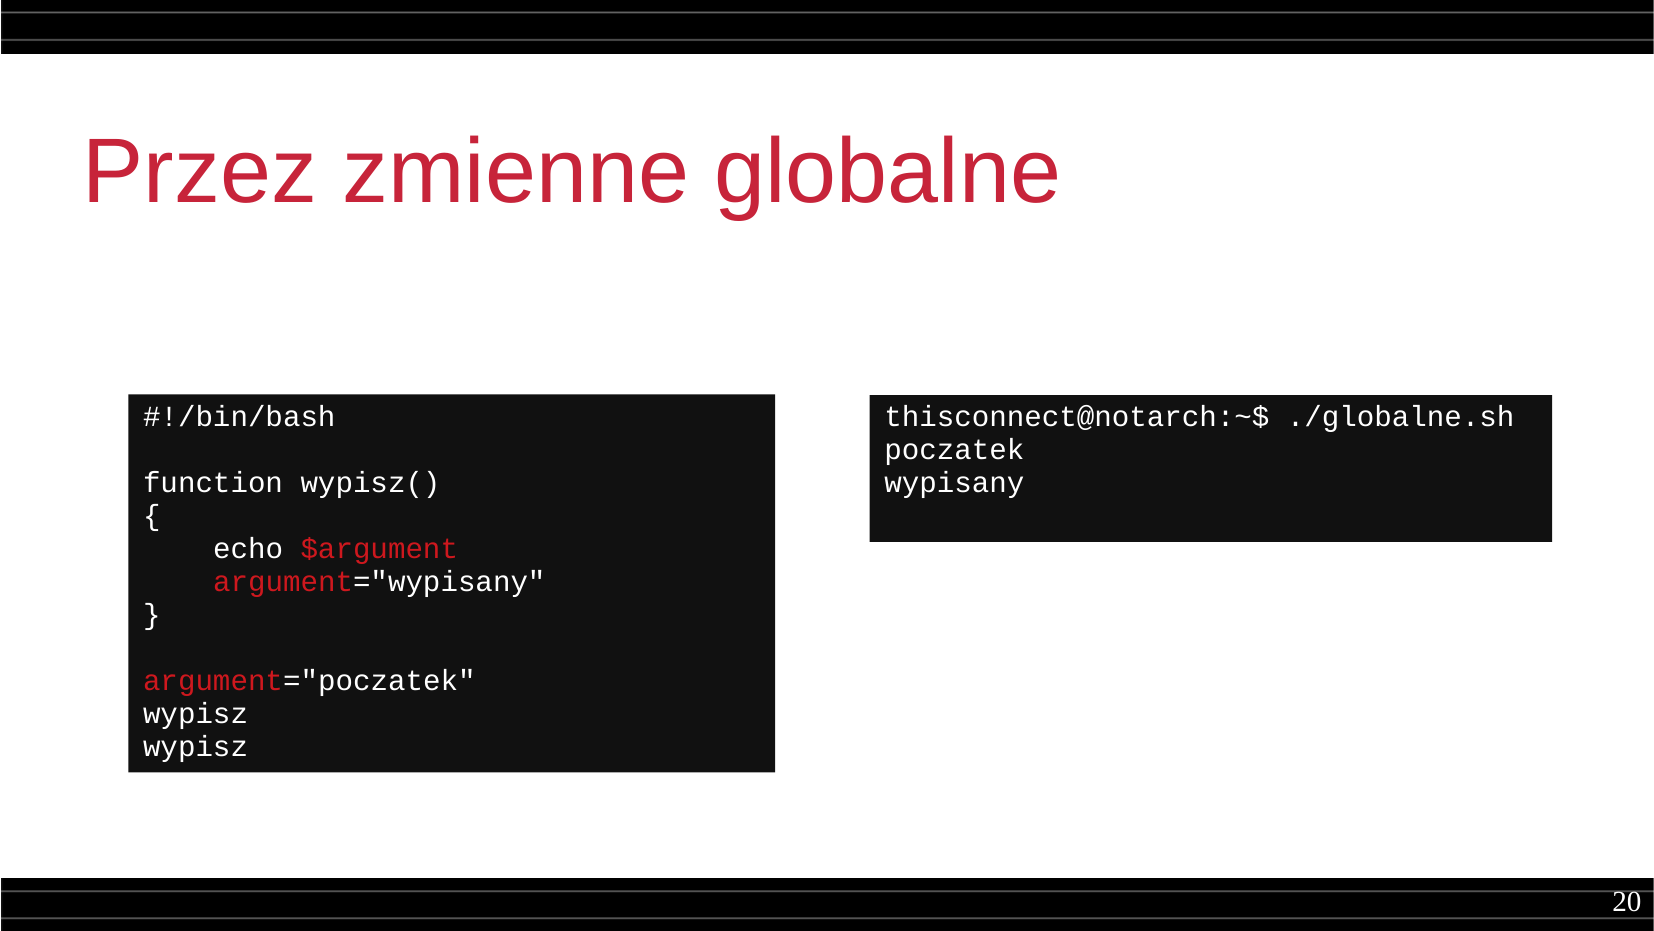

# Przez zmienne globalne
#!/bin/bash
function wypisz()
{
 echo $argument
 argument="wypisany"
}
argument="poczatek"
wypisz
wypisz
thisconnect@notarch:~$ ./globalne.sh
poczatek
wypisany